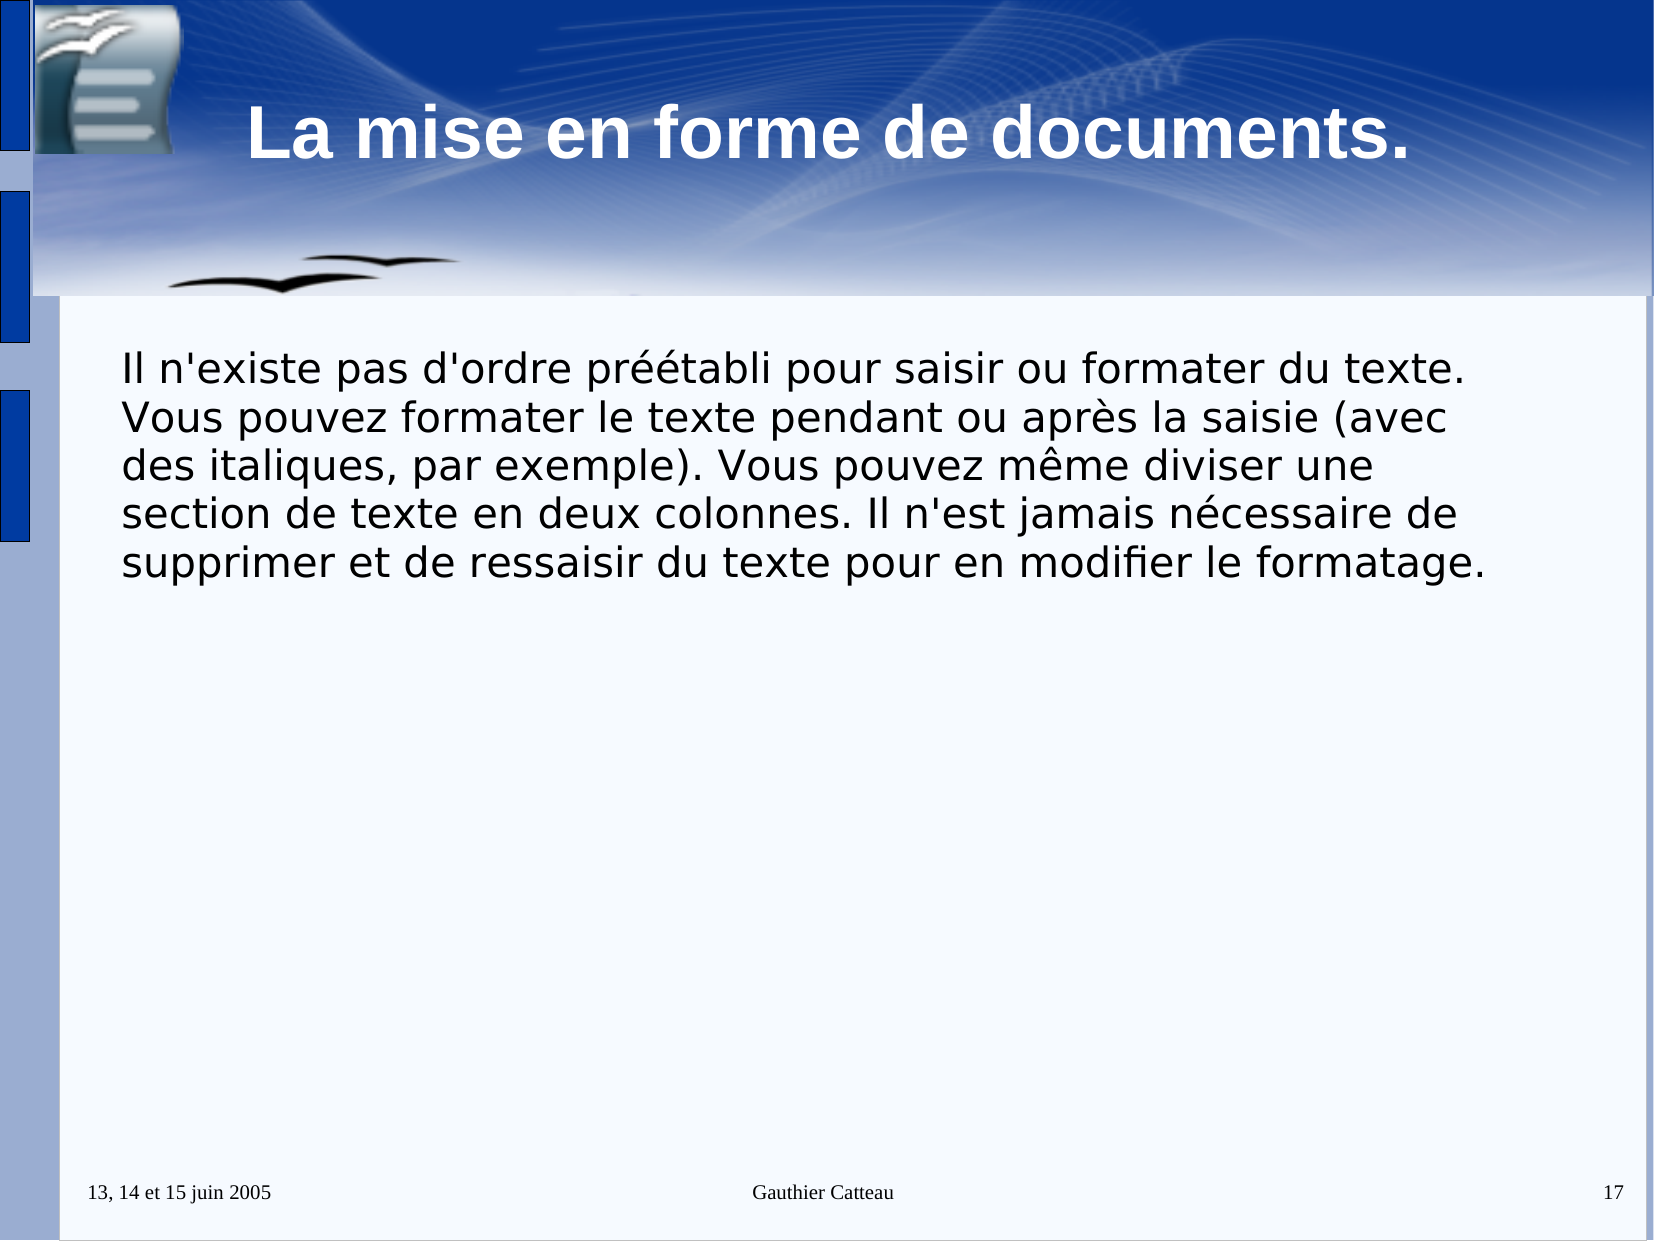

# La mise en forme de documents.
Il n'existe pas d'ordre préétabli pour saisir ou formater du texte. Vous pouvez formater le texte pendant ou après la saisie (avec des italiques, par exemple). Vous pouvez même diviser une section de texte en deux colonnes. Il n'est jamais nécessaire de supprimer et de ressaisir du texte pour en modifier le formatage.
Gauthier Catteau